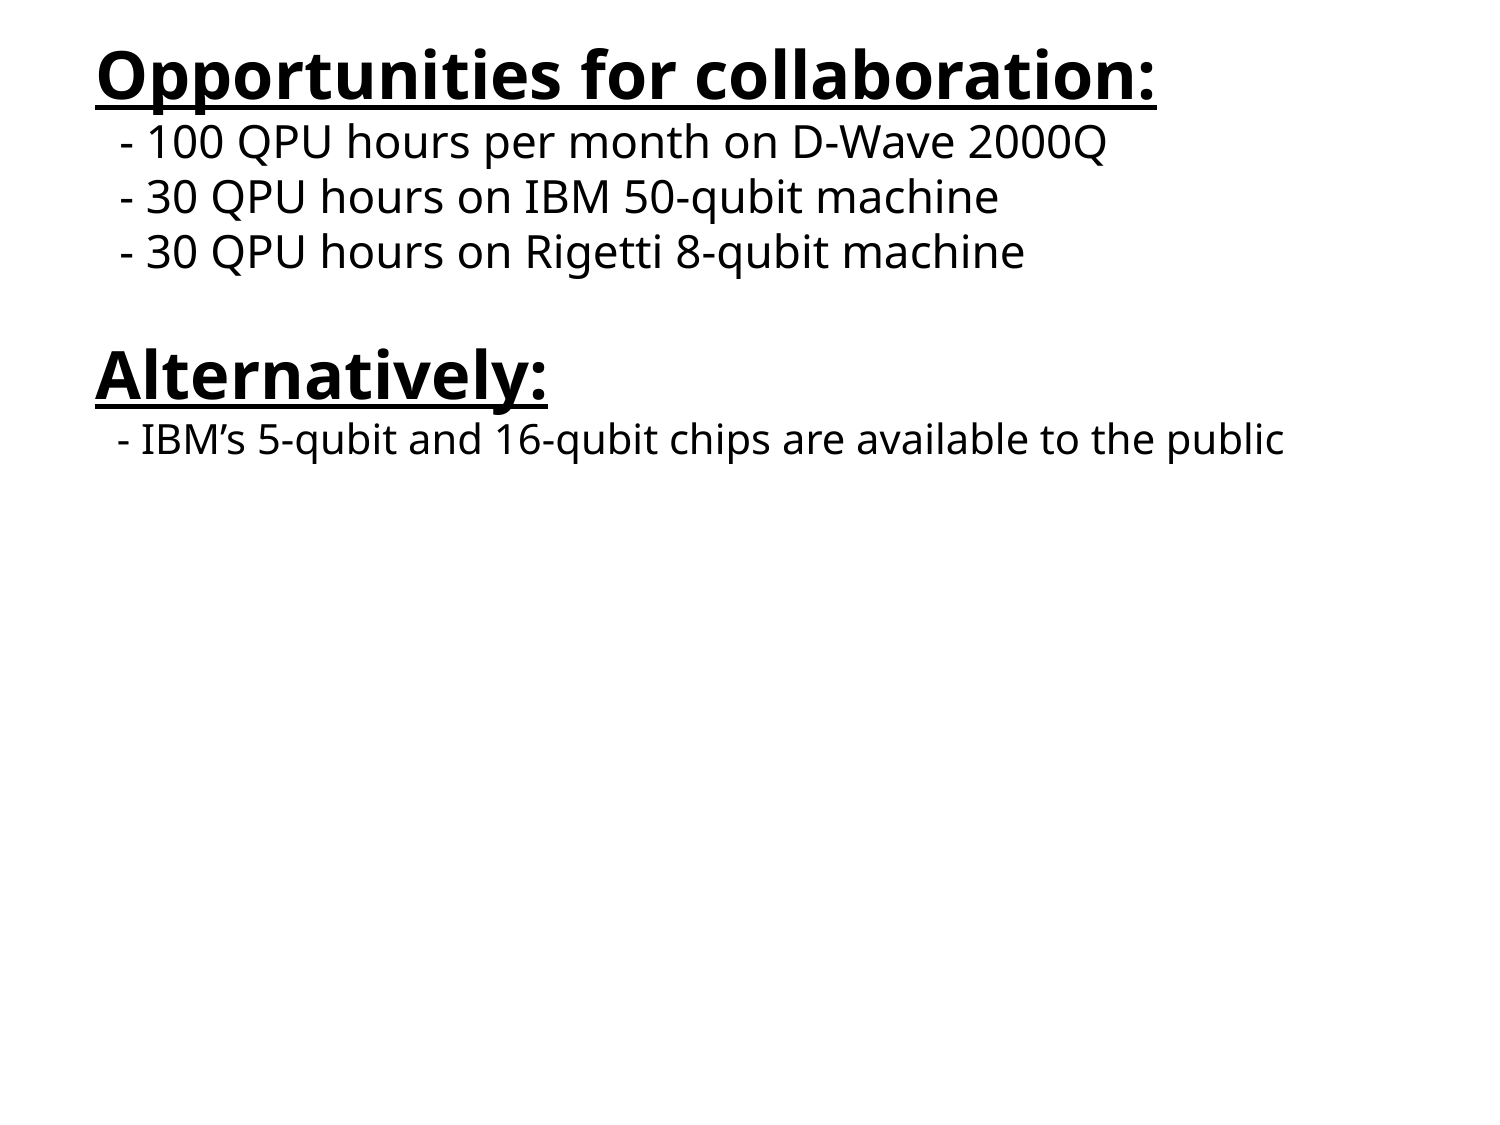

Opportunities for collaboration:
 - 100 QPU hours per month on D-Wave 2000Q
 - 30 QPU hours on IBM 50-qubit machine
 - 30 QPU hours on Rigetti 8-qubit machine
Alternatively:
 - IBM’s 5-qubit and 16-qubit chips are available to the public